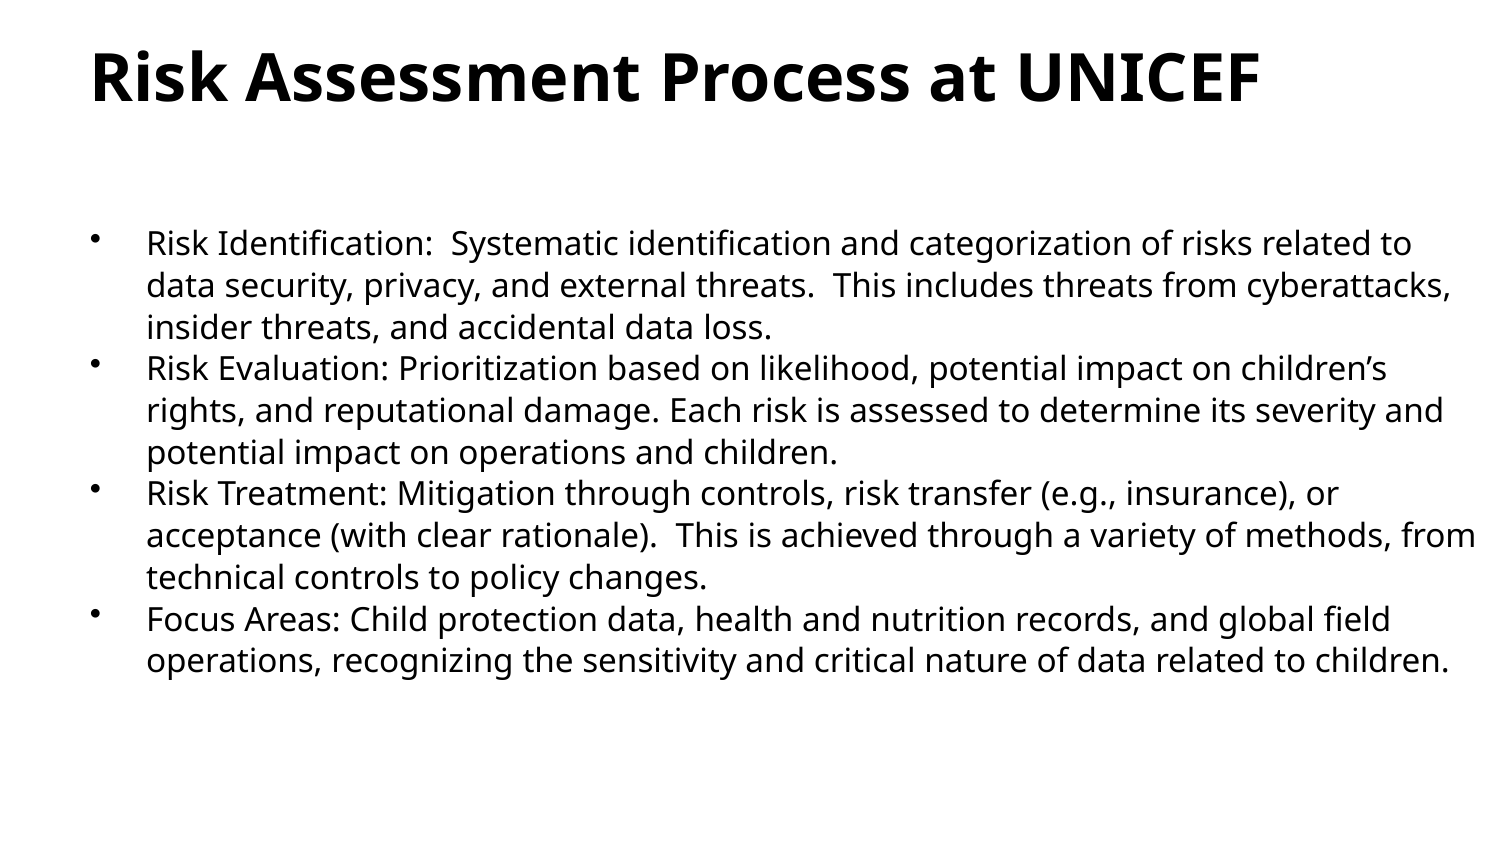

Risk Assessment Process at UNICEF
Risk Identification: Systematic identification and categorization of risks related to data security, privacy, and external threats. This includes threats from cyberattacks, insider threats, and accidental data loss.
Risk Evaluation: Prioritization based on likelihood, potential impact on children’s rights, and reputational damage. Each risk is assessed to determine its severity and potential impact on operations and children.
Risk Treatment: Mitigation through controls, risk transfer (e.g., insurance), or acceptance (with clear rationale). This is achieved through a variety of methods, from technical controls to policy changes.
Focus Areas: Child protection data, health and nutrition records, and global field operations, recognizing the sensitivity and critical nature of data related to children.